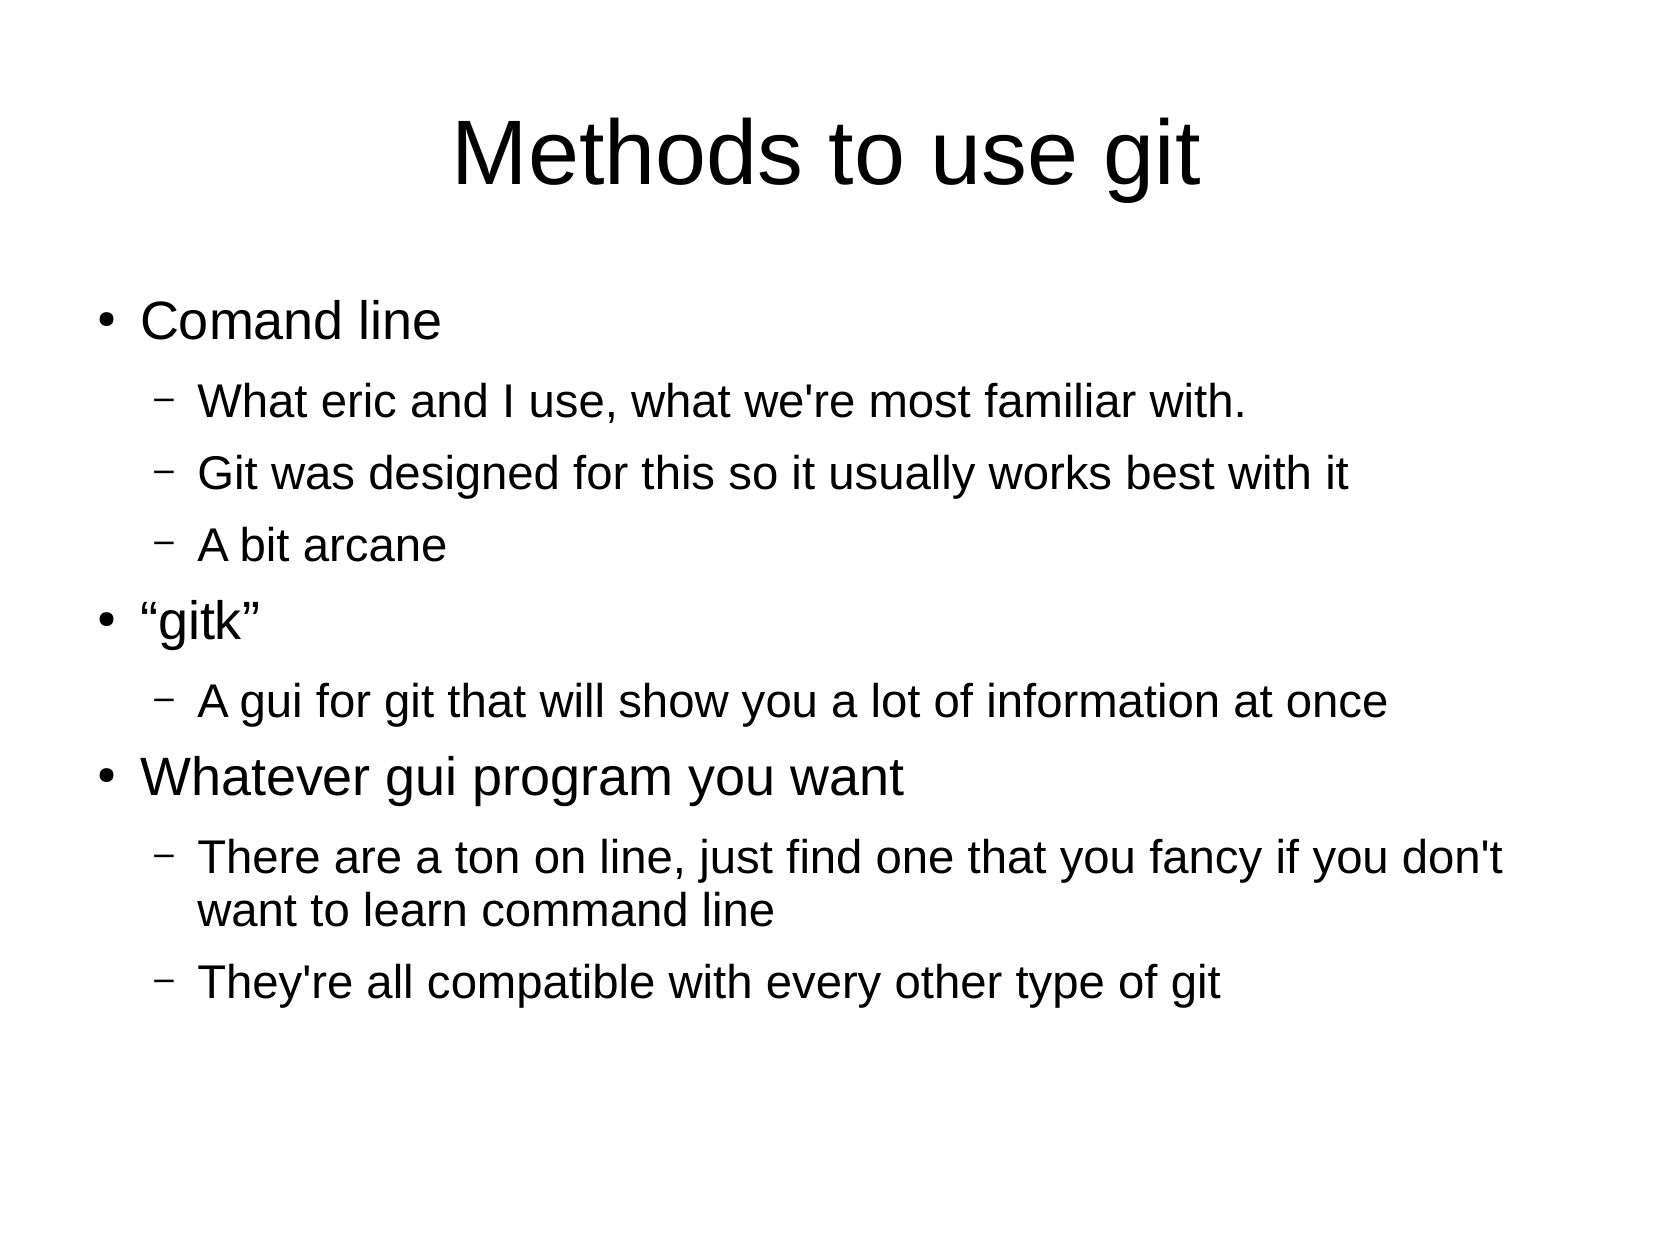

# Methods to use git
Comand line
What eric and I use, what we're most familiar with.
Git was designed for this so it usually works best with it
A bit arcane
“gitk”
A gui for git that will show you a lot of information at once
Whatever gui program you want
There are a ton on line, just find one that you fancy if you don't want to learn command line
They're all compatible with every other type of git